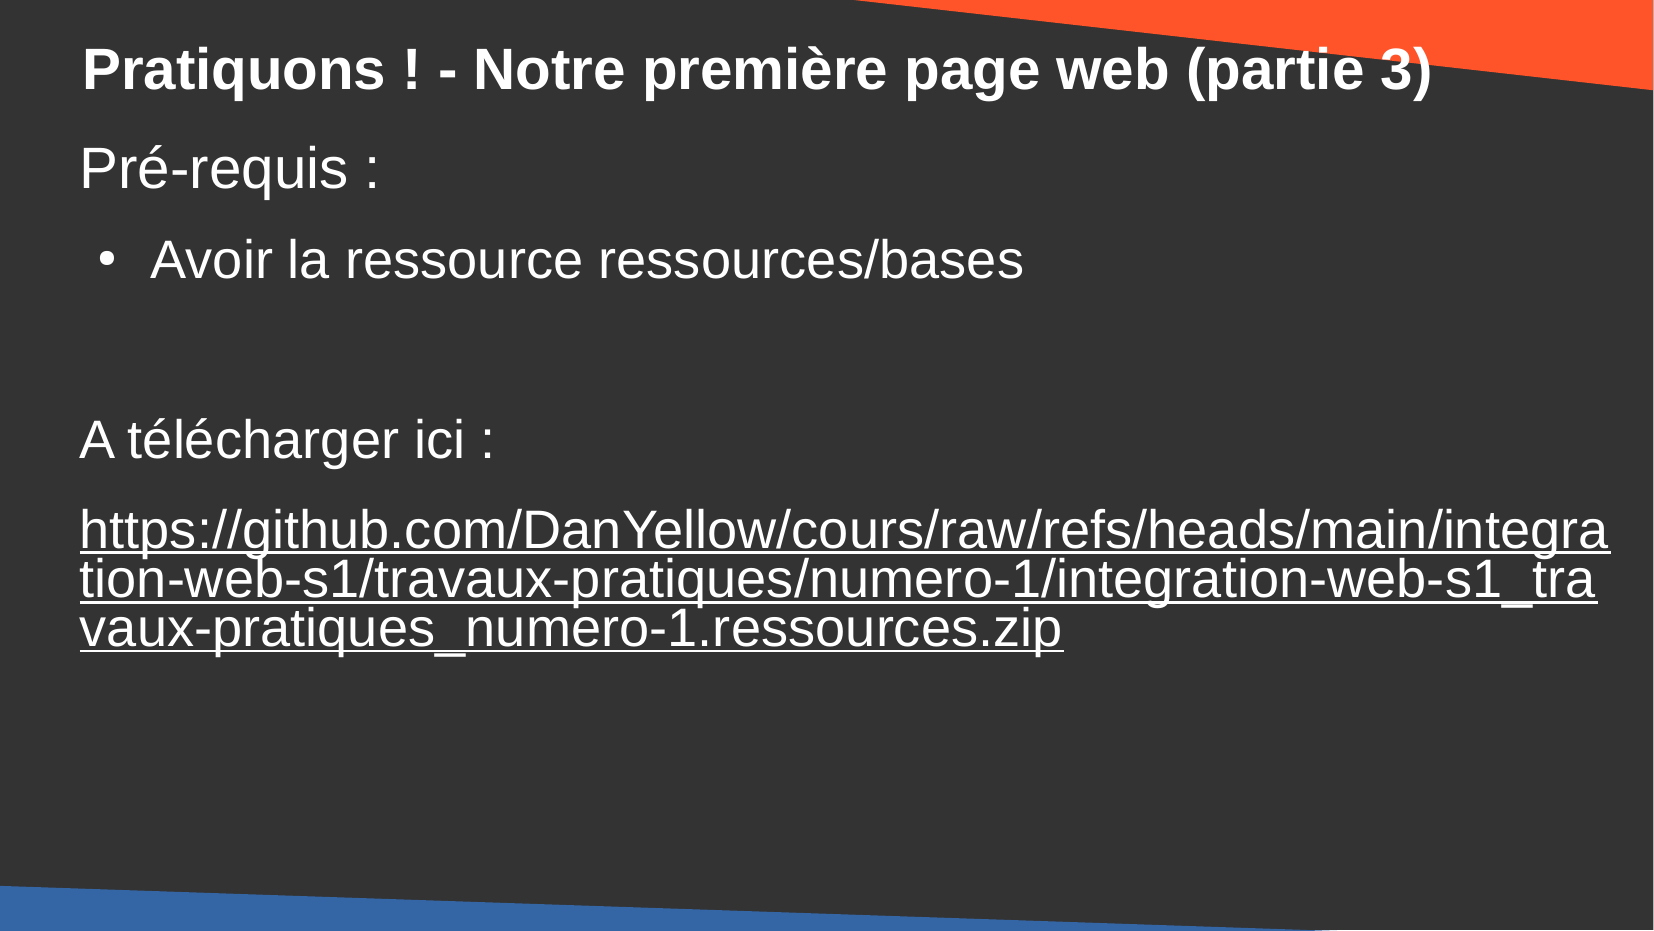

# Pratiquons ! - Notre première page web (partie 3)
Pré-requis :
Avoir la ressource ressources/bases
A télécharger ici :
https://github.com/DanYellow/cours/raw/refs/heads/main/integration-web-s1/travaux-pratiques/numero-1/integration-web-s1_travaux-pratiques_numero-1.ressources.zip